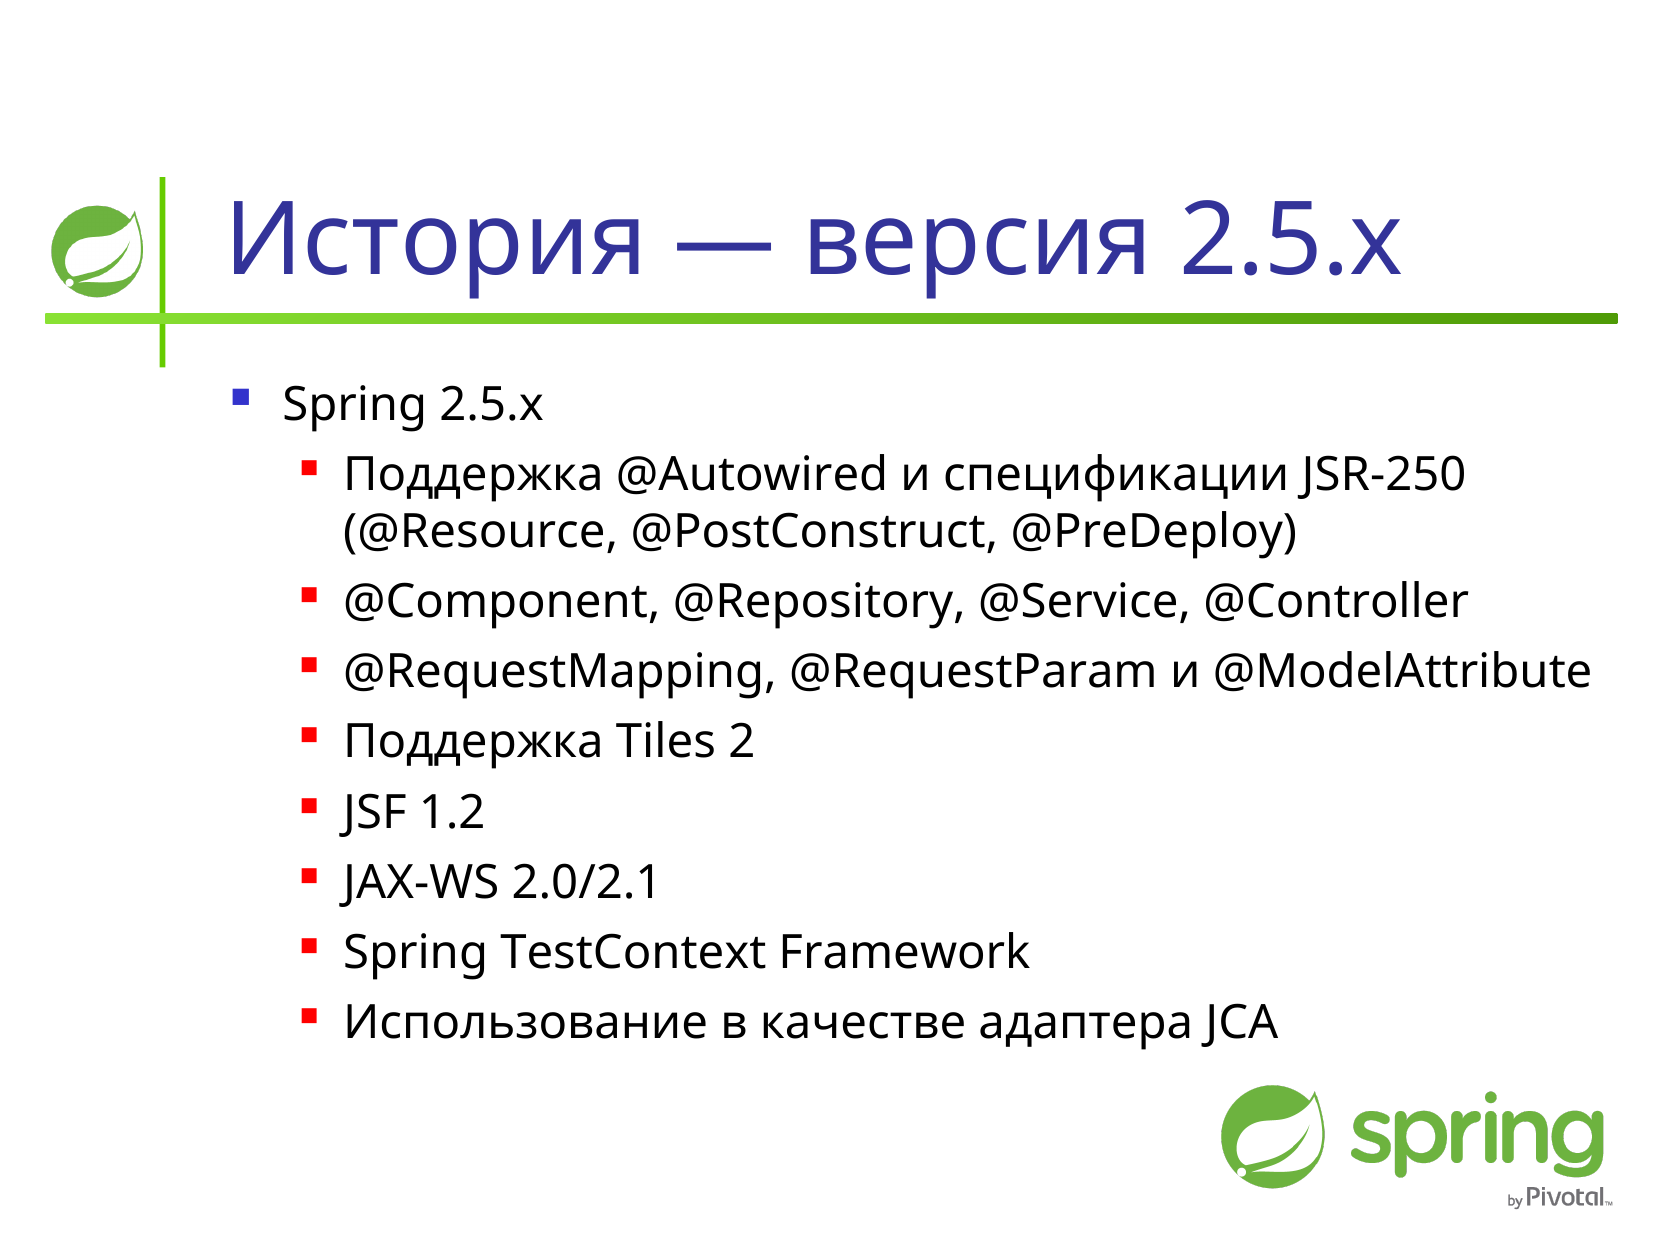

# История — версия 2.5.x
Spring 2.5.x
Поддержка @Autowired и спецификации JSR-250 (@Resource, @PostConstruct, @PreDeploy)
@Component, @Repository, @Service, @Controller
@RequestMapping, @RequestParam и @ModelAttribute
Поддержка Tiles 2
JSF 1.2
JAX-WS 2.0/2.1
Spring TestContext Framework
Использование в качестве адаптера JCA